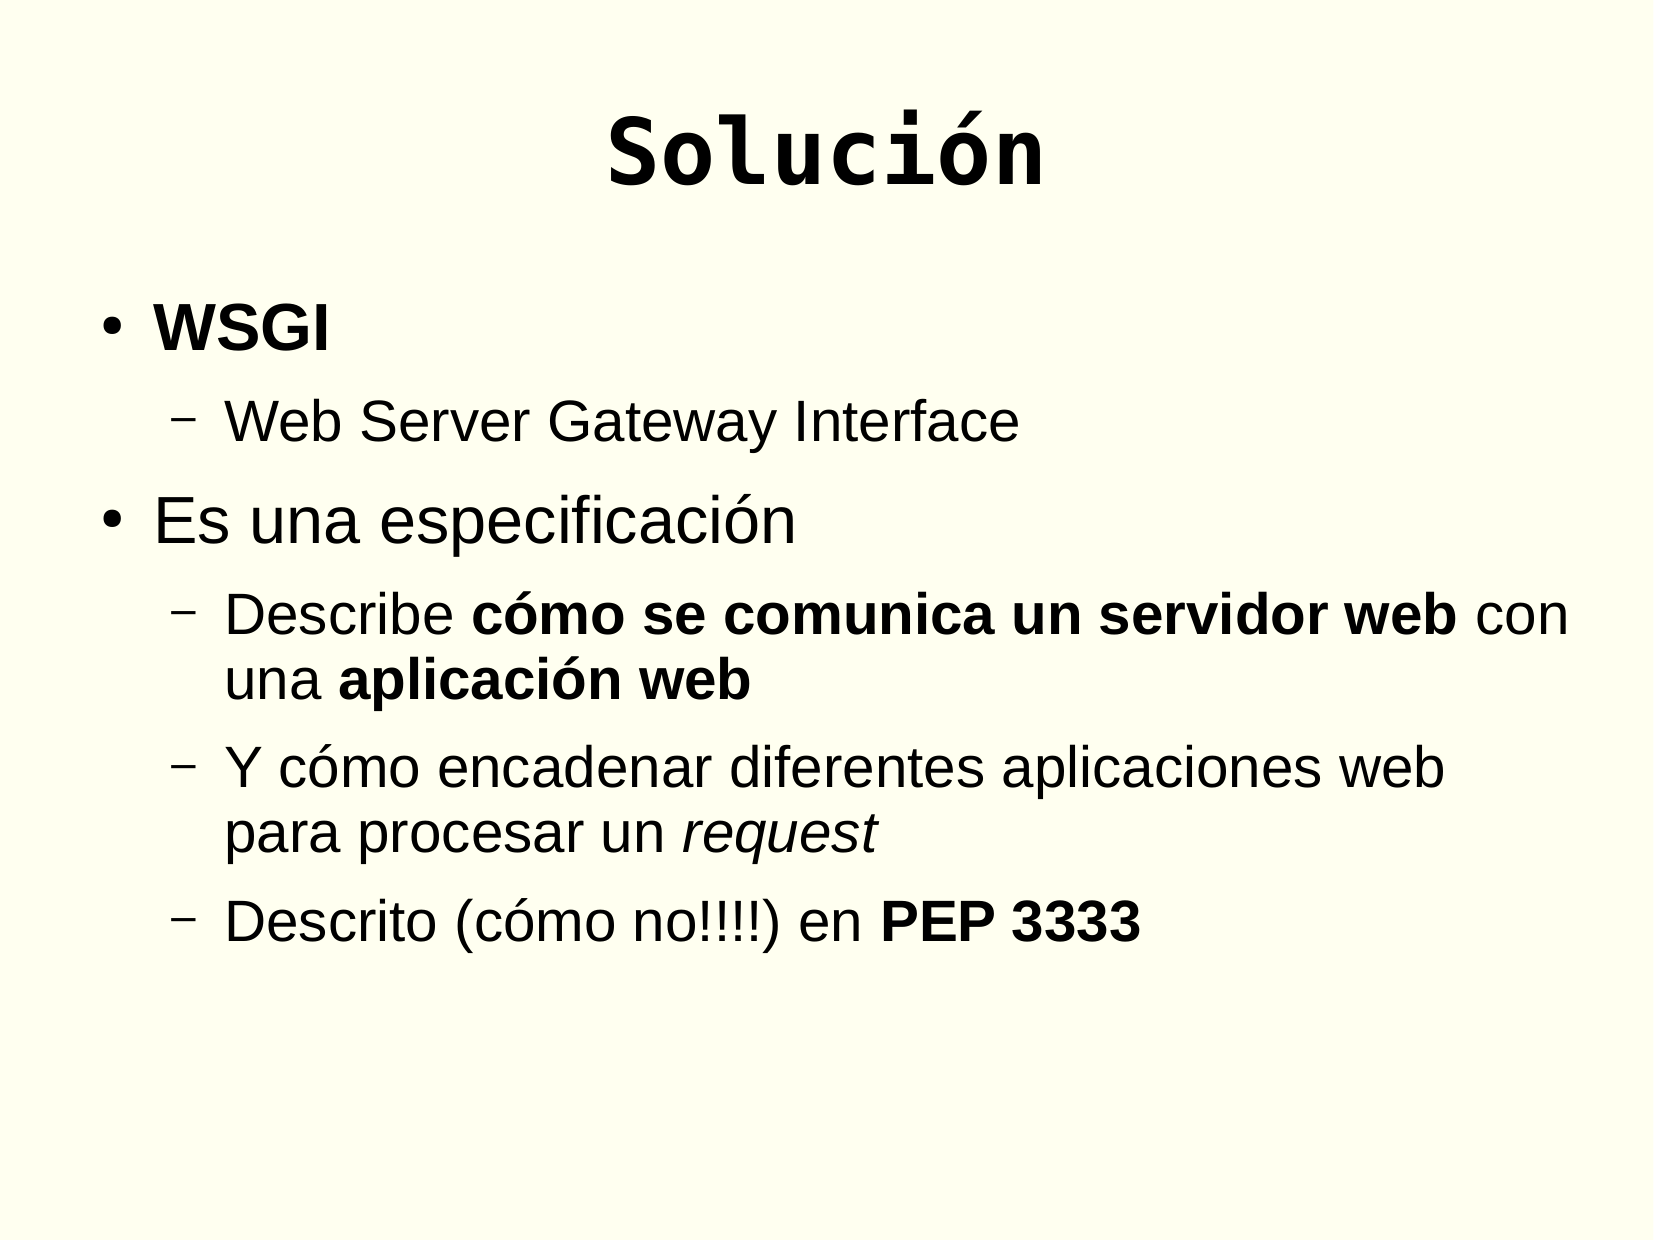

# Solución
WSGI
Web Server Gateway Interface
Es una especificación
Describe cómo se comunica un servidor web con una aplicación web
Y cómo encadenar diferentes aplicaciones web para procesar un request
Descrito (cómo no!!!!) en PEP 3333